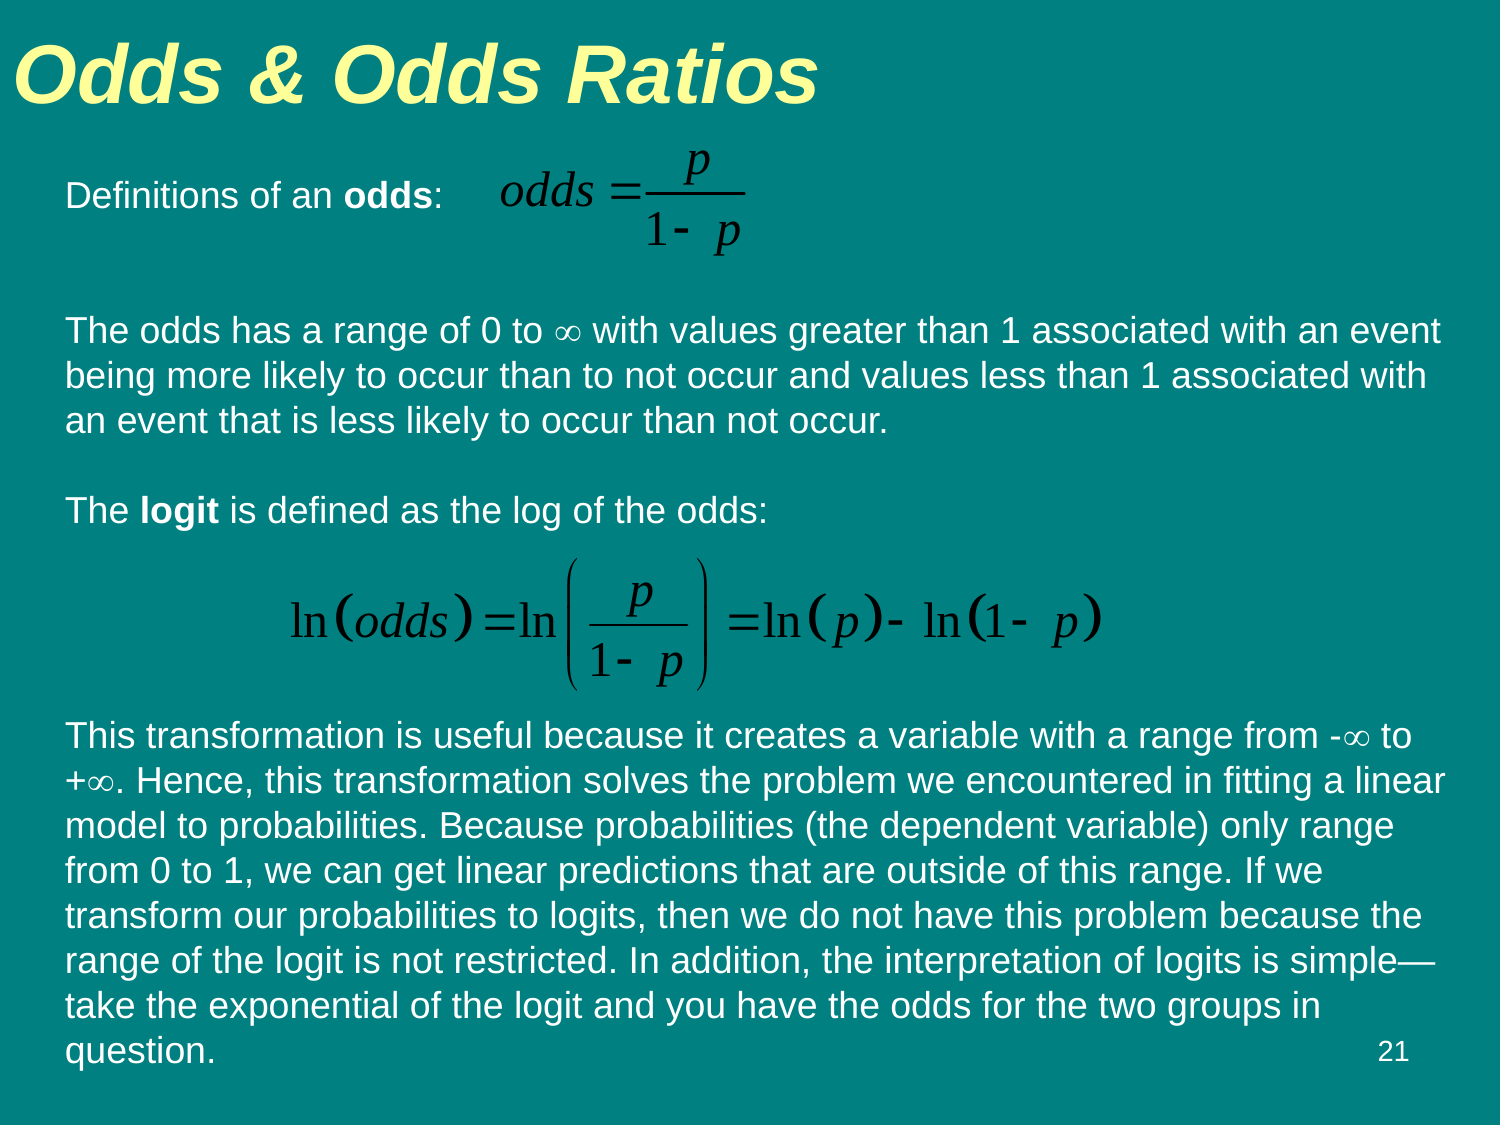

Odds & Odds Ratios
Definitions of an odds:
The odds has a range of 0 to  with values greater than 1 associated with an event being more likely to occur than to not occur and values less than 1 associated with an event that is less likely to occur than not occur.
The logit is defined as the log of the odds:
This transformation is useful because it creates a variable with a range from - to +. Hence, this transformation solves the problem we encountered in fitting a linear model to probabilities. Because probabilities (the dependent variable) only range from 0 to 1, we can get linear predictions that are outside of this range. If we transform our probabilities to logits, then we do not have this problem because the range of the logit is not restricted. In addition, the interpretation of logits is simple—take the exponential of the logit and you have the odds for the two groups in question.